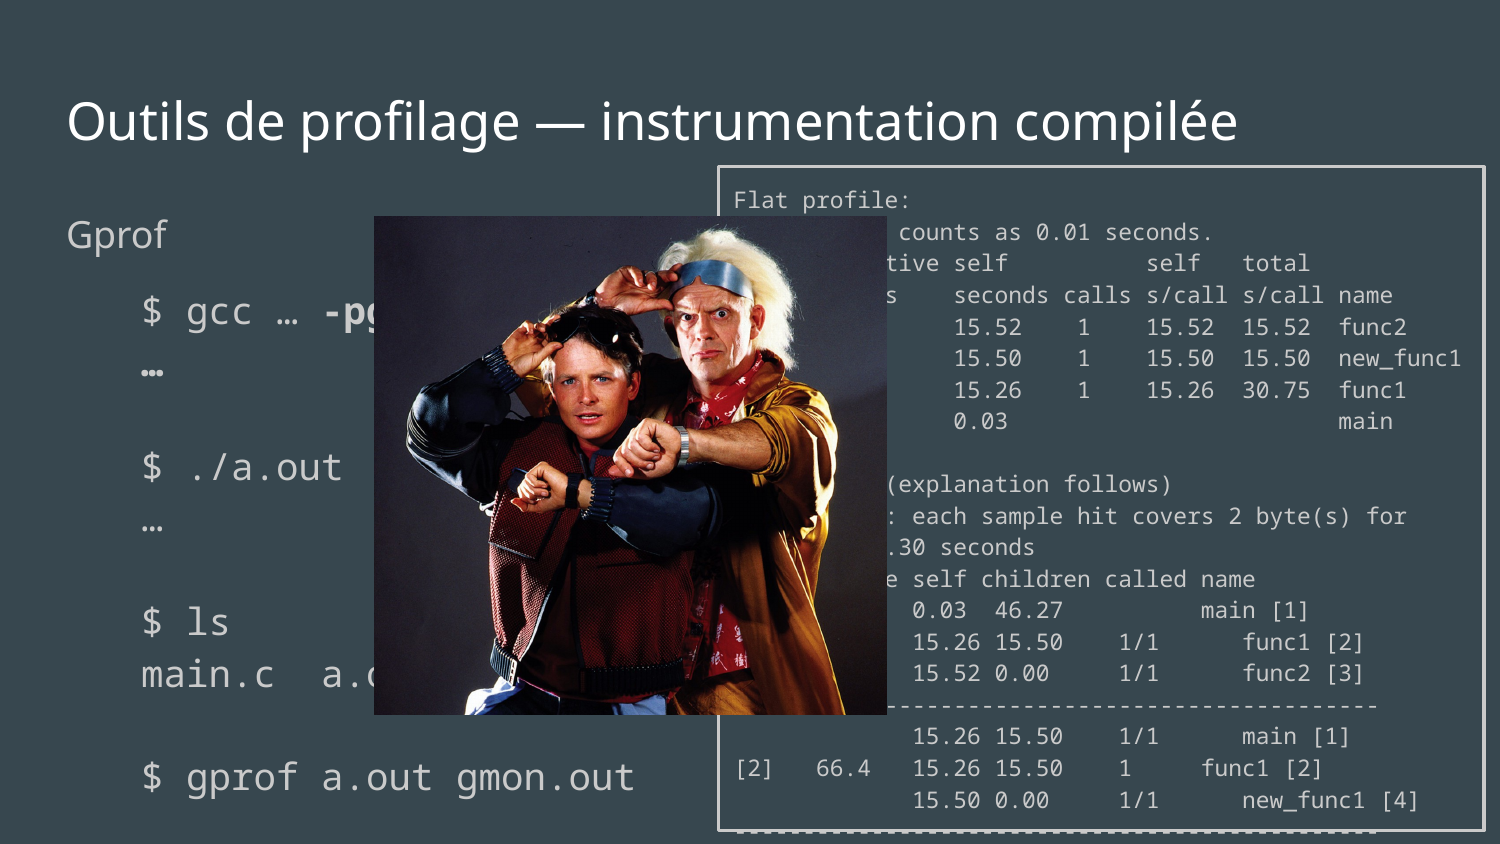

# Outils de profilage — instrumentation compilée
Flat profile:
Each sample counts as 0.01 seconds.
% cumulative self self total
time seconds seconds calls s/call s/call name
33.86 15.52 15.52 1 15.52 15.52 func2
33.82 31.02 15.50 1 15.50 15.50 new_func1
33.29 46.27 15.26 1 15.26 30.75 func1
0.07 46.30 0.03 main
…
Call graph (explanation follows)
granularity: each sample hit covers 2 byte(s) for 0.02% of 46.30 seconds
index % time self children called name
[1] 100.0 0.03 46.27 main [1]
 15.26 15.50 1/1 func1 [2]
 15.52 0.00 1/1 func2 [3]
-----------------------------------------------
 15.26 15.50 1/1 main [1]
[2] 66.4 15.26 15.50 1 func1 [2]
 15.50 0.00 1/1 new_func1 [4]
-----------------------------------------------
Gprof
	$ gcc … -pg
	…
	$ ./a.out
	…
	$ ls
	main.c a.out gmon.out
	$ gprof a.out gmon.out